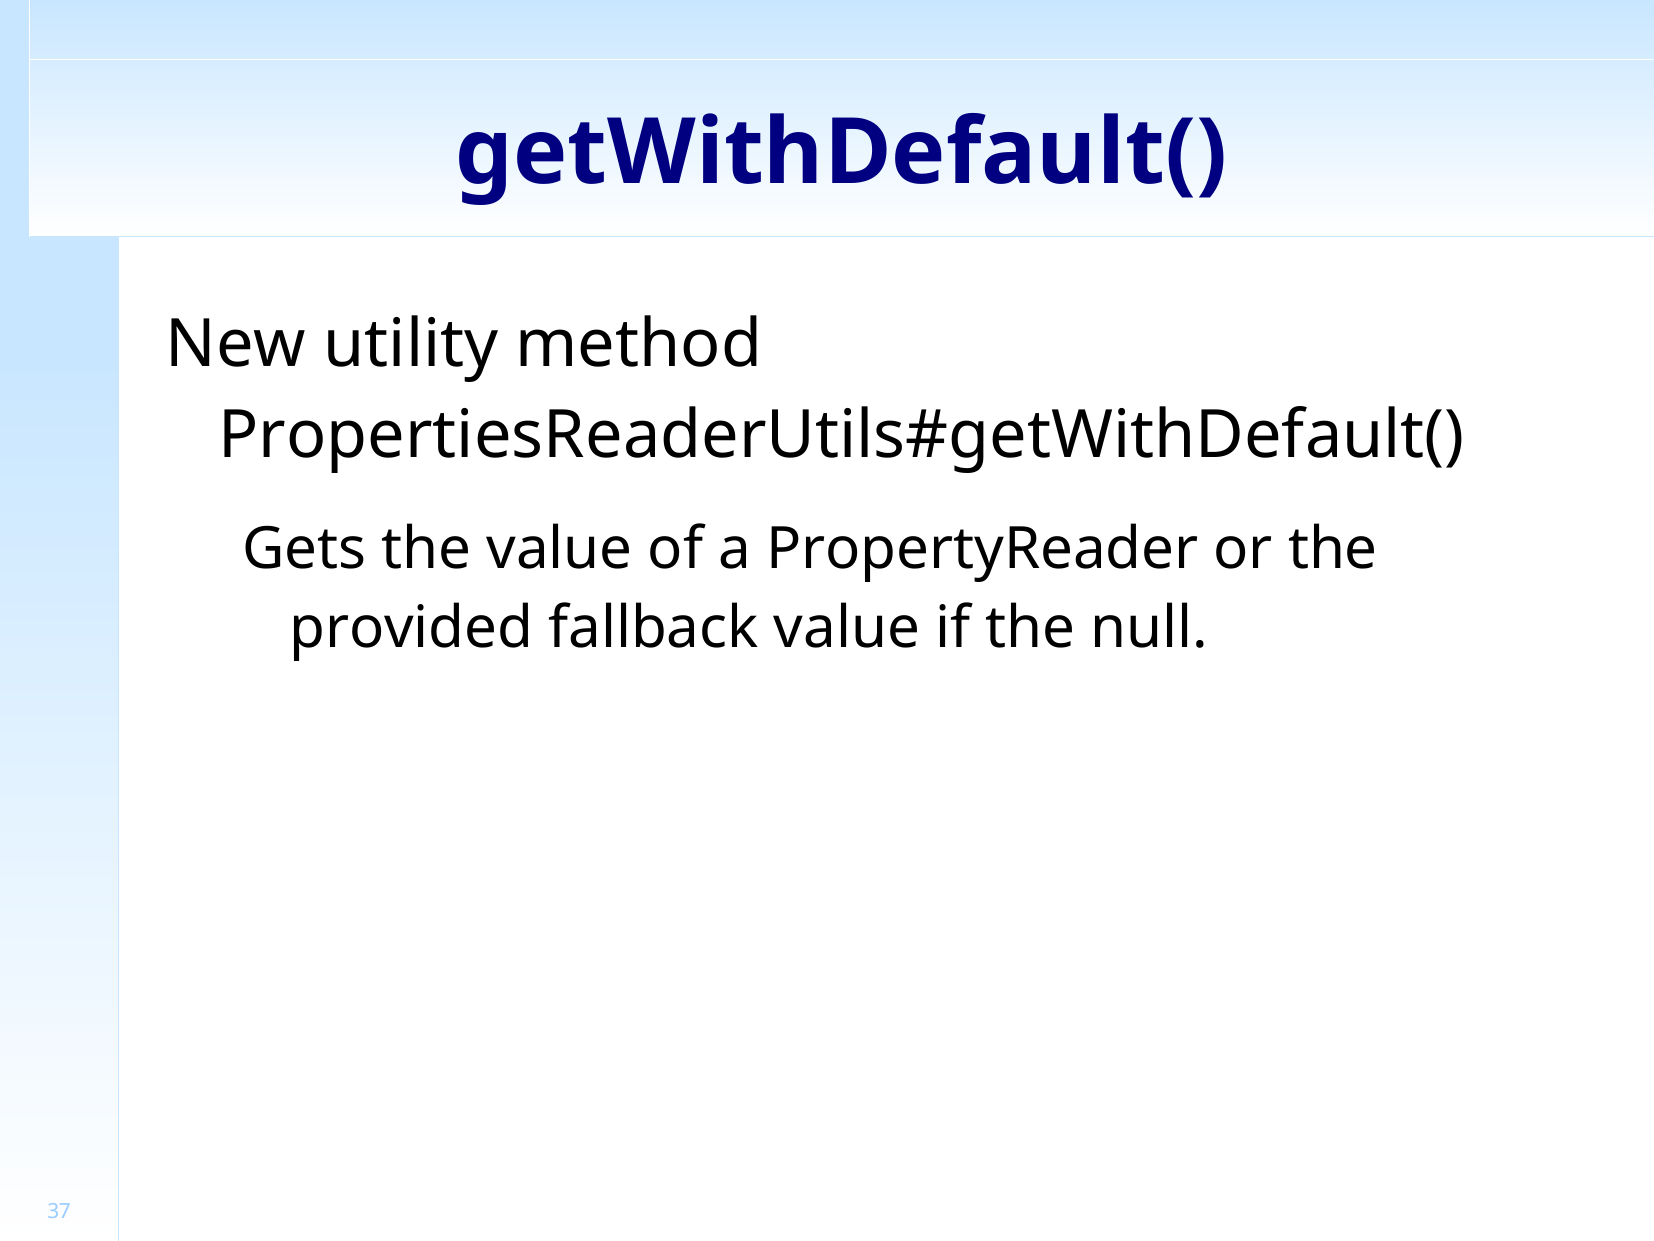

# getWithDefault()
New utility method PropertiesReaderUtils#getWithDefault()
Gets the value of a PropertyReader or the provided fallback value if the null.